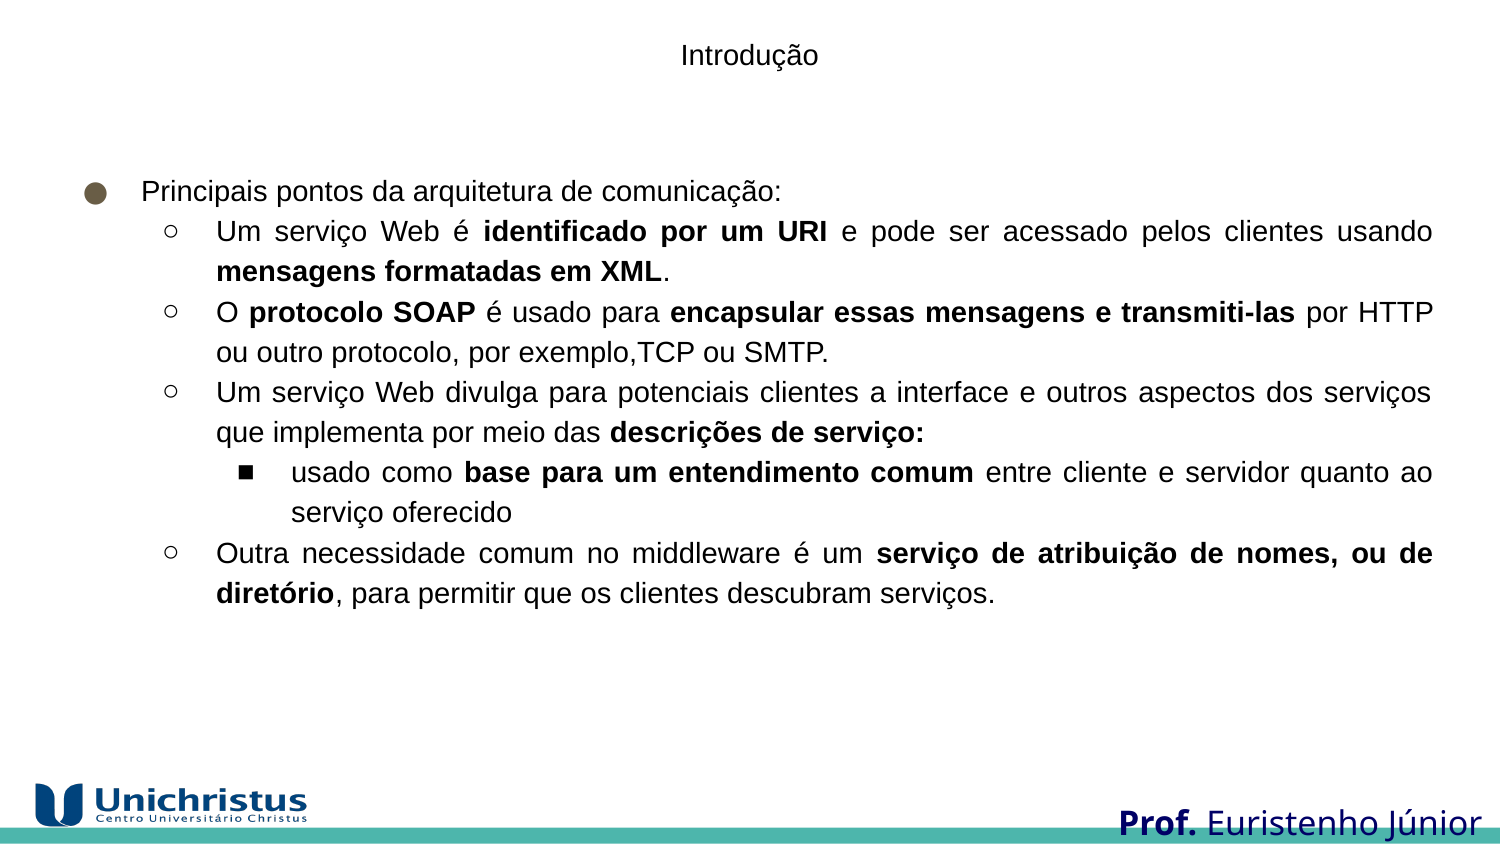

# Introdução
Principais pontos da arquitetura de comunicação:
Um serviço Web é identificado por um URI e pode ser acessado pelos clientes usando mensagens formatadas em XML.
O protocolo SOAP é usado para encapsular essas mensagens e transmiti-las por HTTP ou outro protocolo, por exemplo,TCP ou SMTP.
Um serviço Web divulga para potenciais clientes a interface e outros aspectos dos serviços que implementa por meio das descrições de serviço:
usado como base para um entendimento comum entre cliente e servidor quanto ao serviço oferecido
Outra necessidade comum no middleware é um serviço de atribuição de nomes, ou de diretório, para permitir que os clientes descubram serviços.
Prof. Euristenho Júnior